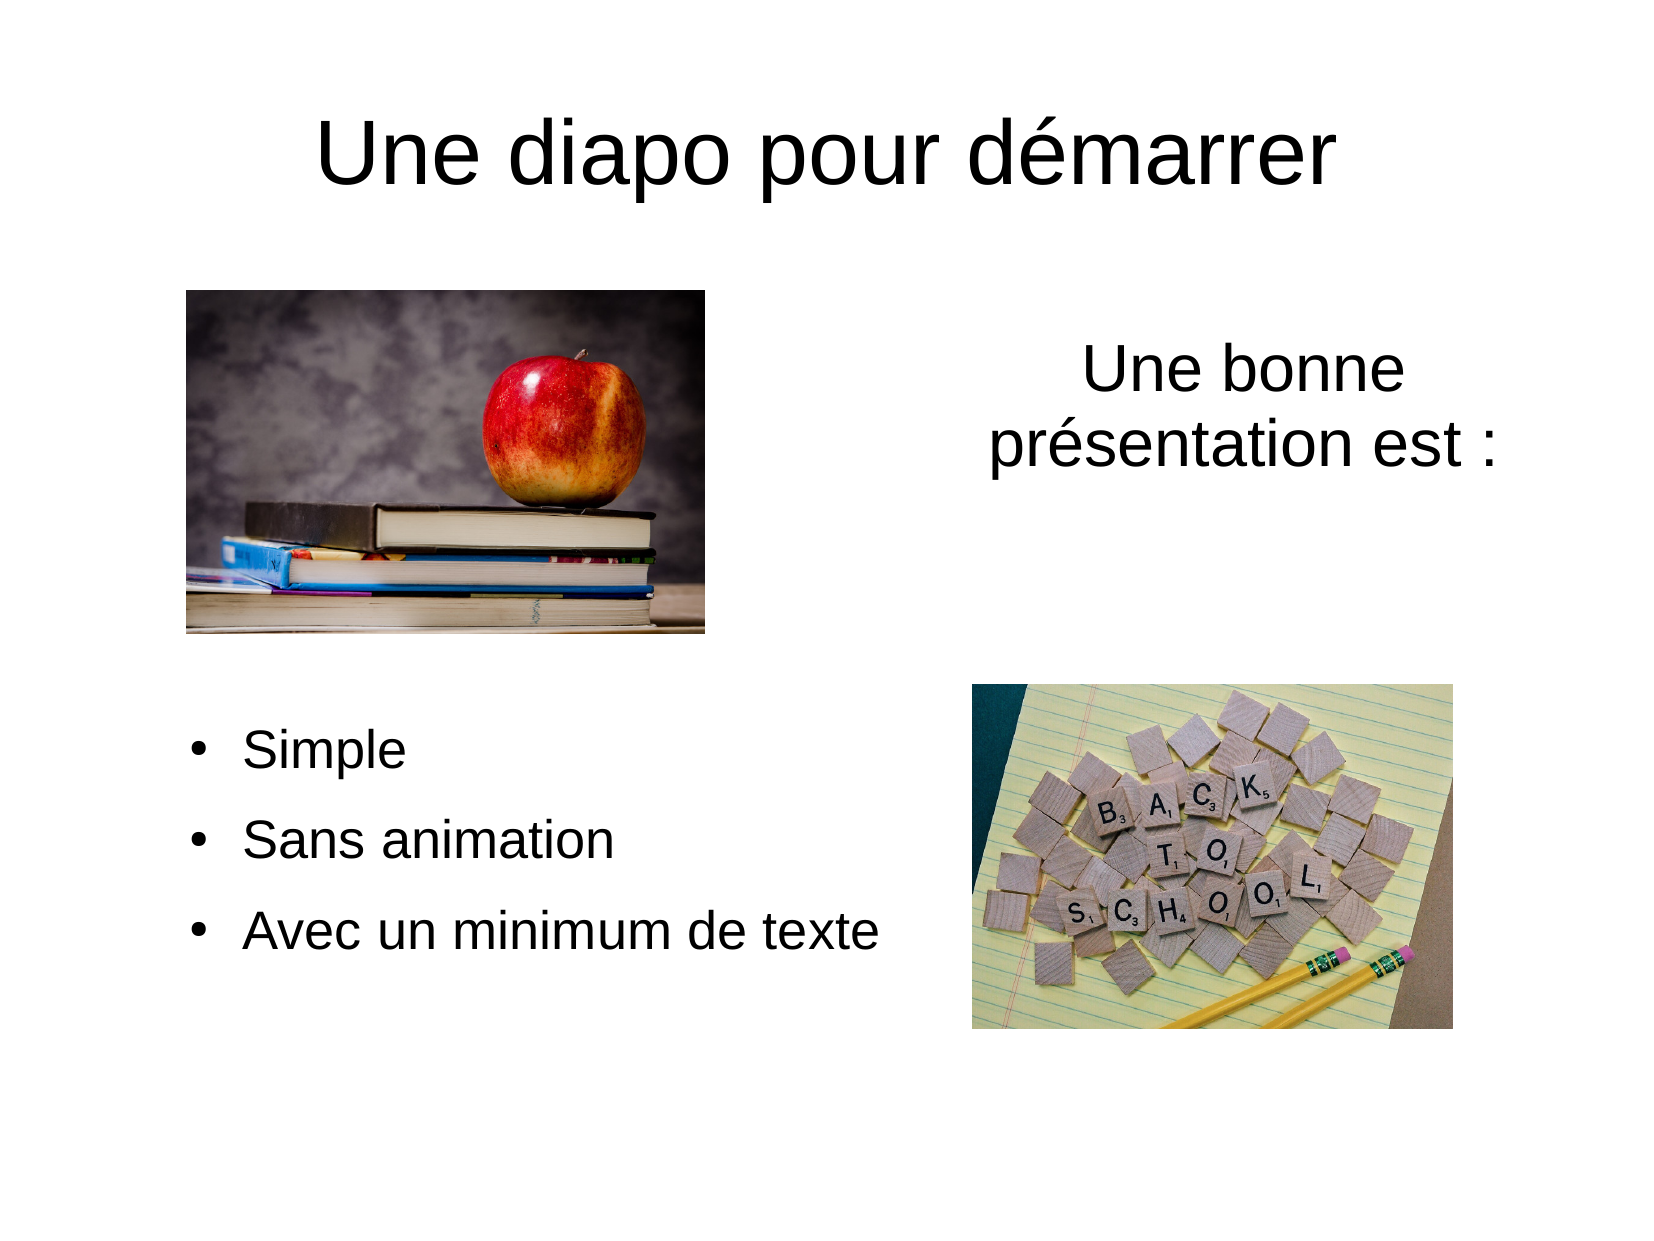

# Une diapo pour démarrer
Une bonne présentation est :
Simple
Sans animation
Avec un minimum de texte